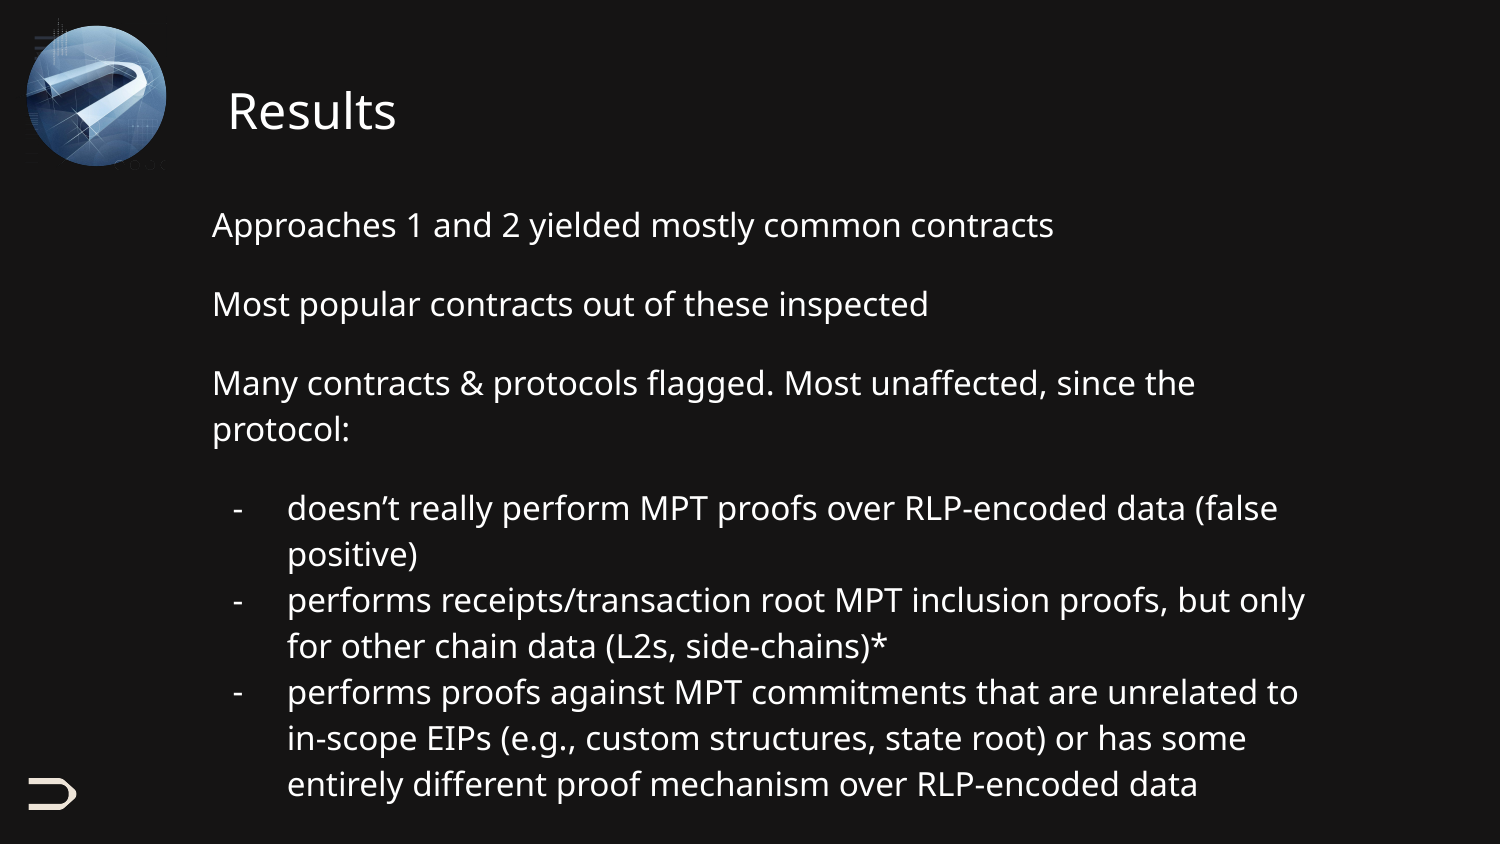

# Results
Approaches 1 and 2 yielded mostly common contracts
Most popular contracts out of these inspected
Many contracts & protocols flagged. Most unaffected, since the protocol:
doesn’t really perform MPT proofs over RLP-encoded data (false positive)
performs receipts/transaction root MPT inclusion proofs, but only for other chain data (L2s, side-chains)*
performs proofs against MPT commitments that are unrelated to in-scope EIPs (e.g., custom structures, state root) or has some entirely different proof mechanism over RLP-encoded data